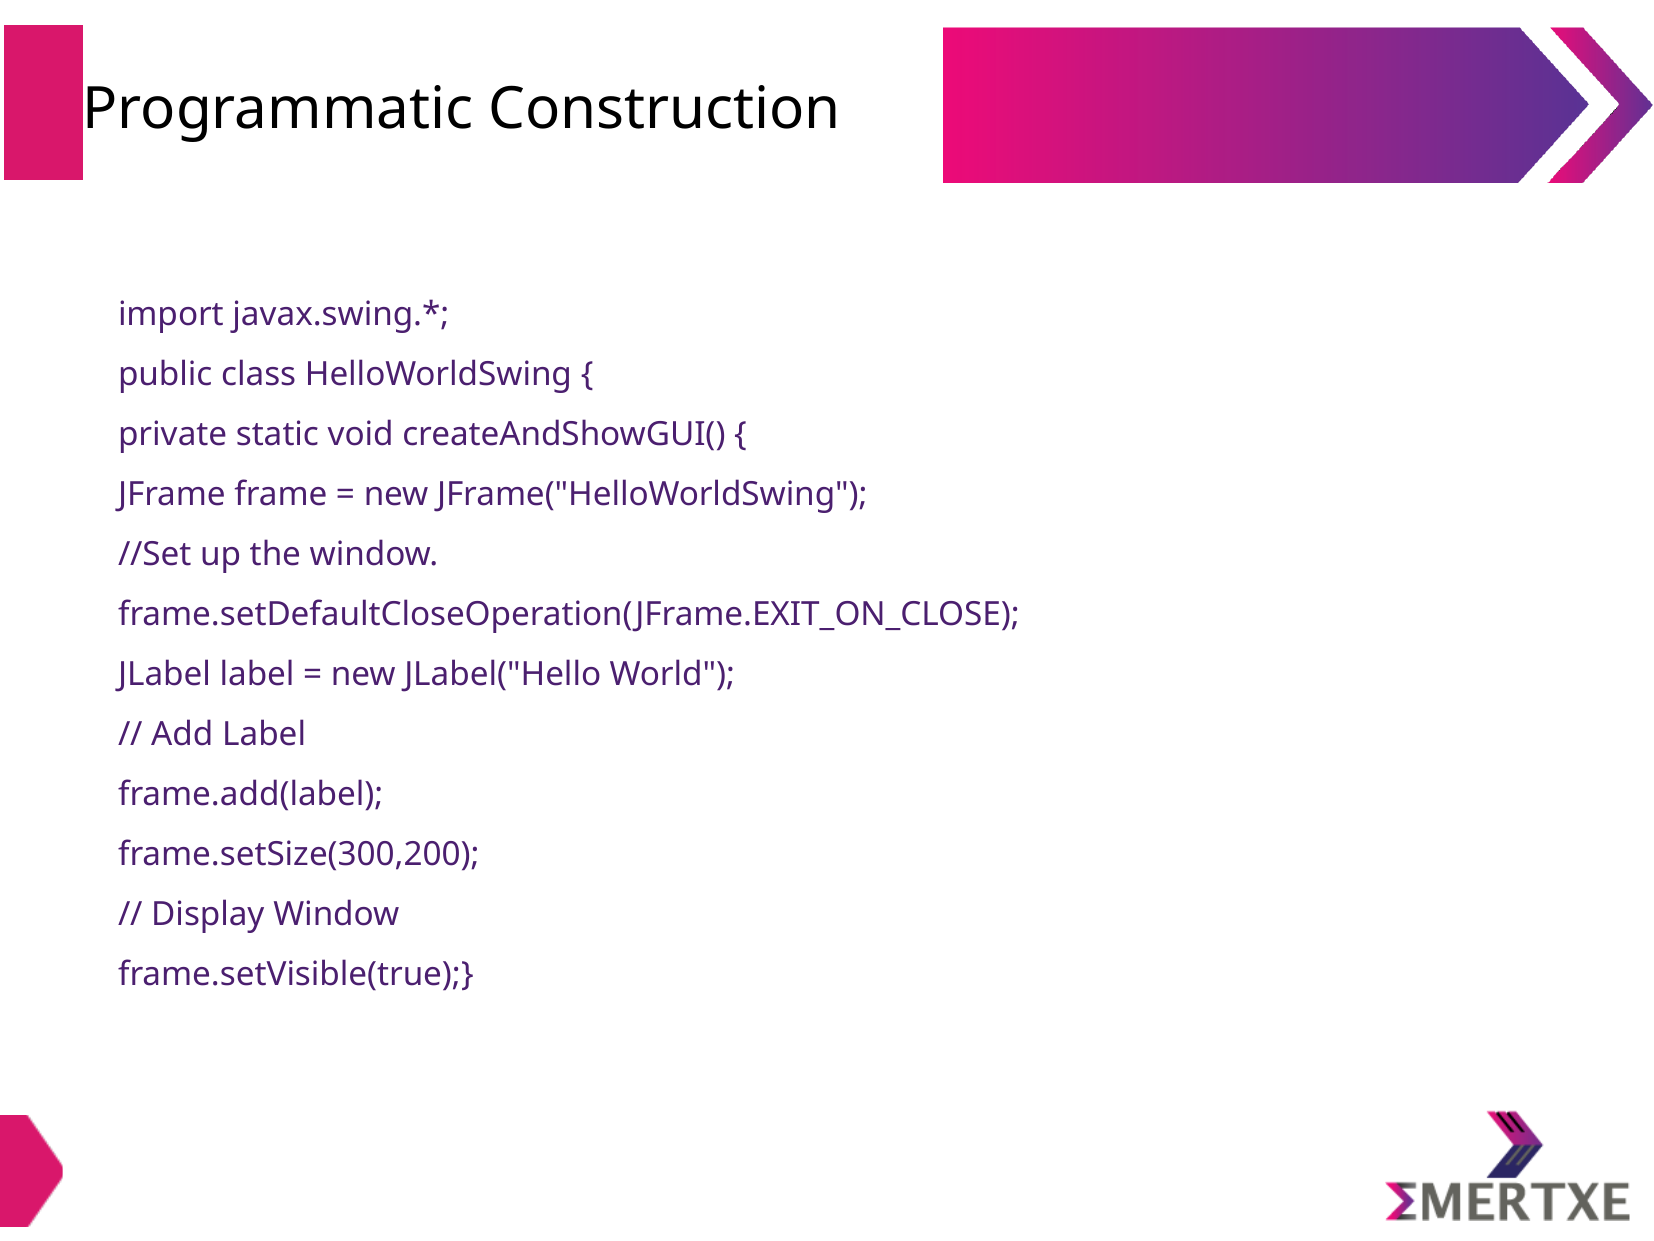

# Programmatic Construction
import javax.swing.*;
public class HelloWorldSwing {
private static void createAndShowGUI() {
JFrame frame = new JFrame("HelloWorldSwing");
//Set up the window.
frame.setDefaultCloseOperation(JFrame.EXIT_ON_CLOSE);
JLabel label = new JLabel("Hello World");
// Add Label
frame.add(label);
frame.setSize(300,200);
// Display Window
frame.setVisible(true);}